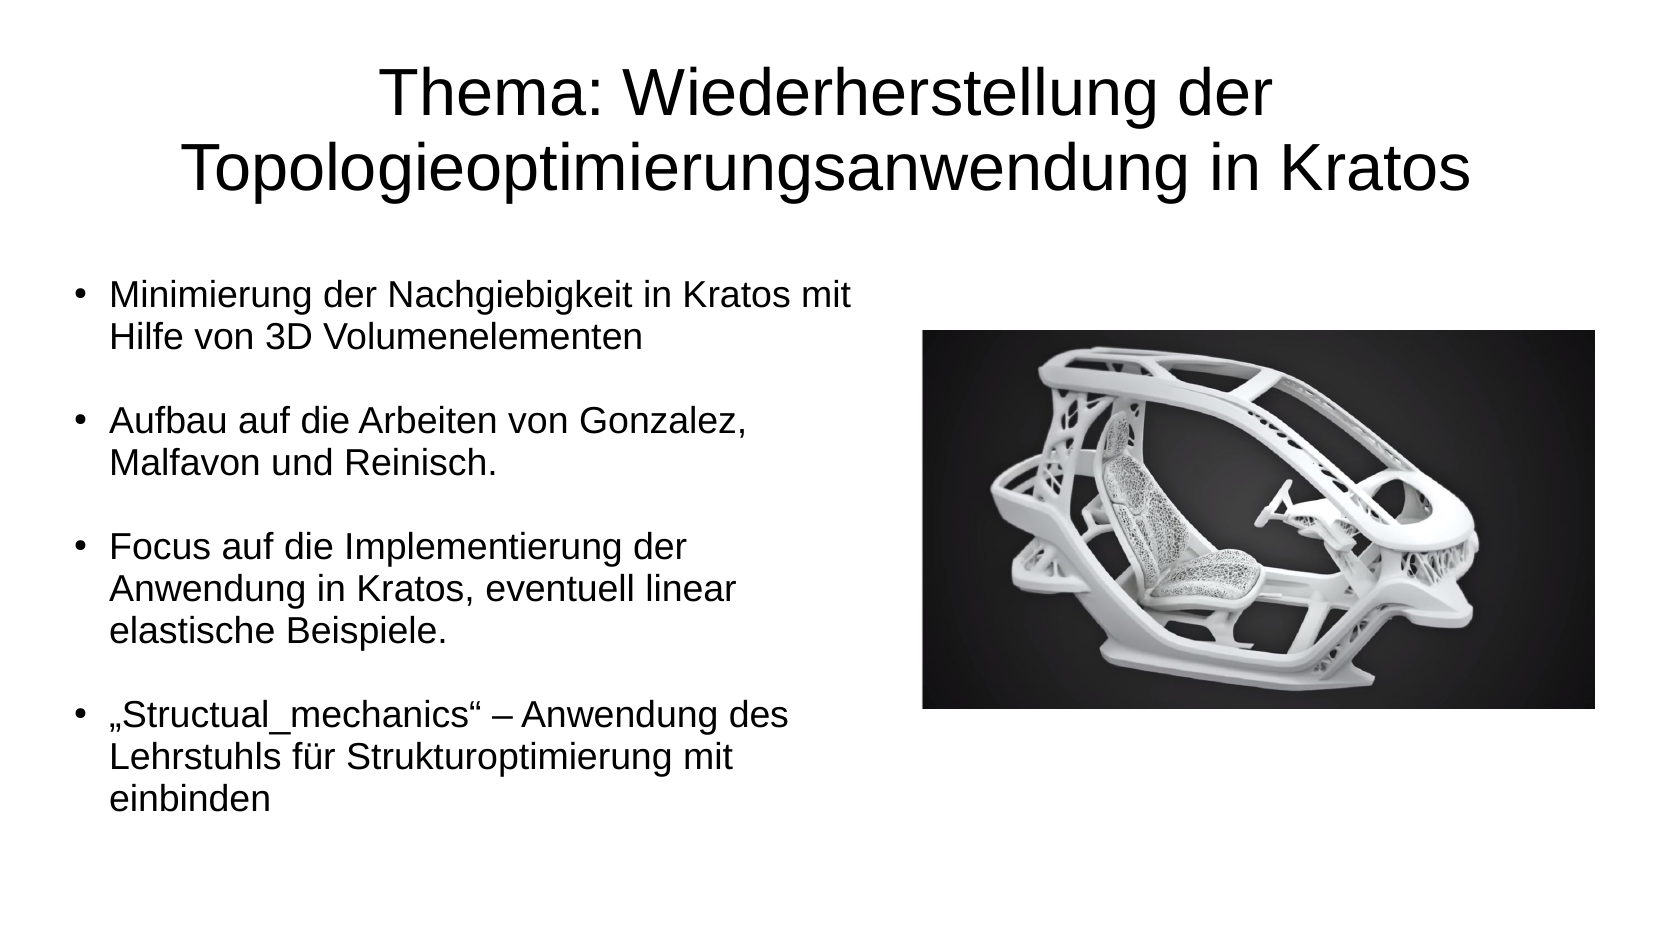

# Thema: Wiederherstellung der Topologieoptimierungsanwendung in Kratos
Minimierung der Nachgiebigkeit in Kratos mit Hilfe von 3D Volumenelementen
Aufbau auf die Arbeiten von Gonzalez, Malfavon und Reinisch.
Focus auf die Implementierung der Anwendung in Kratos, eventuell linear elastische Beispiele.
„Structual_mechanics“ – Anwendung des Lehrstuhls für Strukturoptimierung mit einbinden